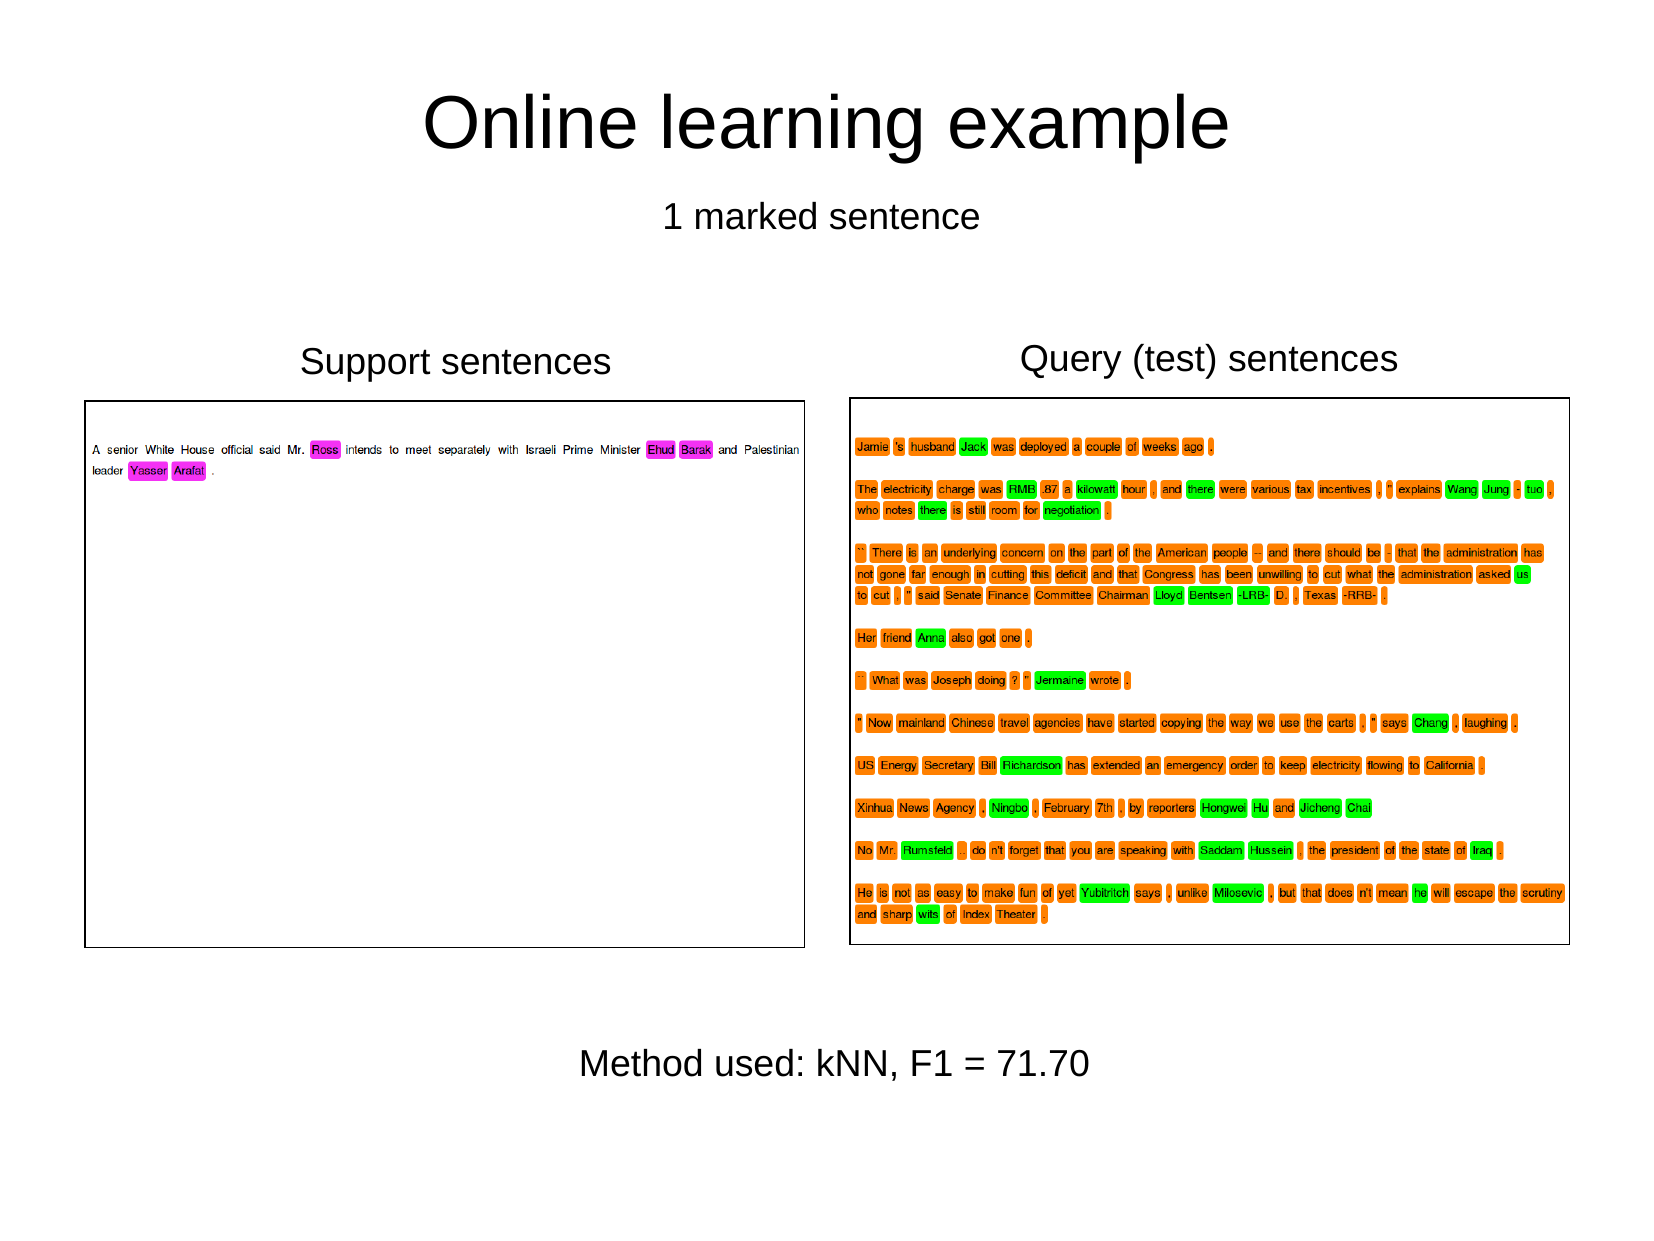

# Online learning example
1 marked sentence
Query (test) sentences
Support sentences
Method used: kNN, F1 = 71.70